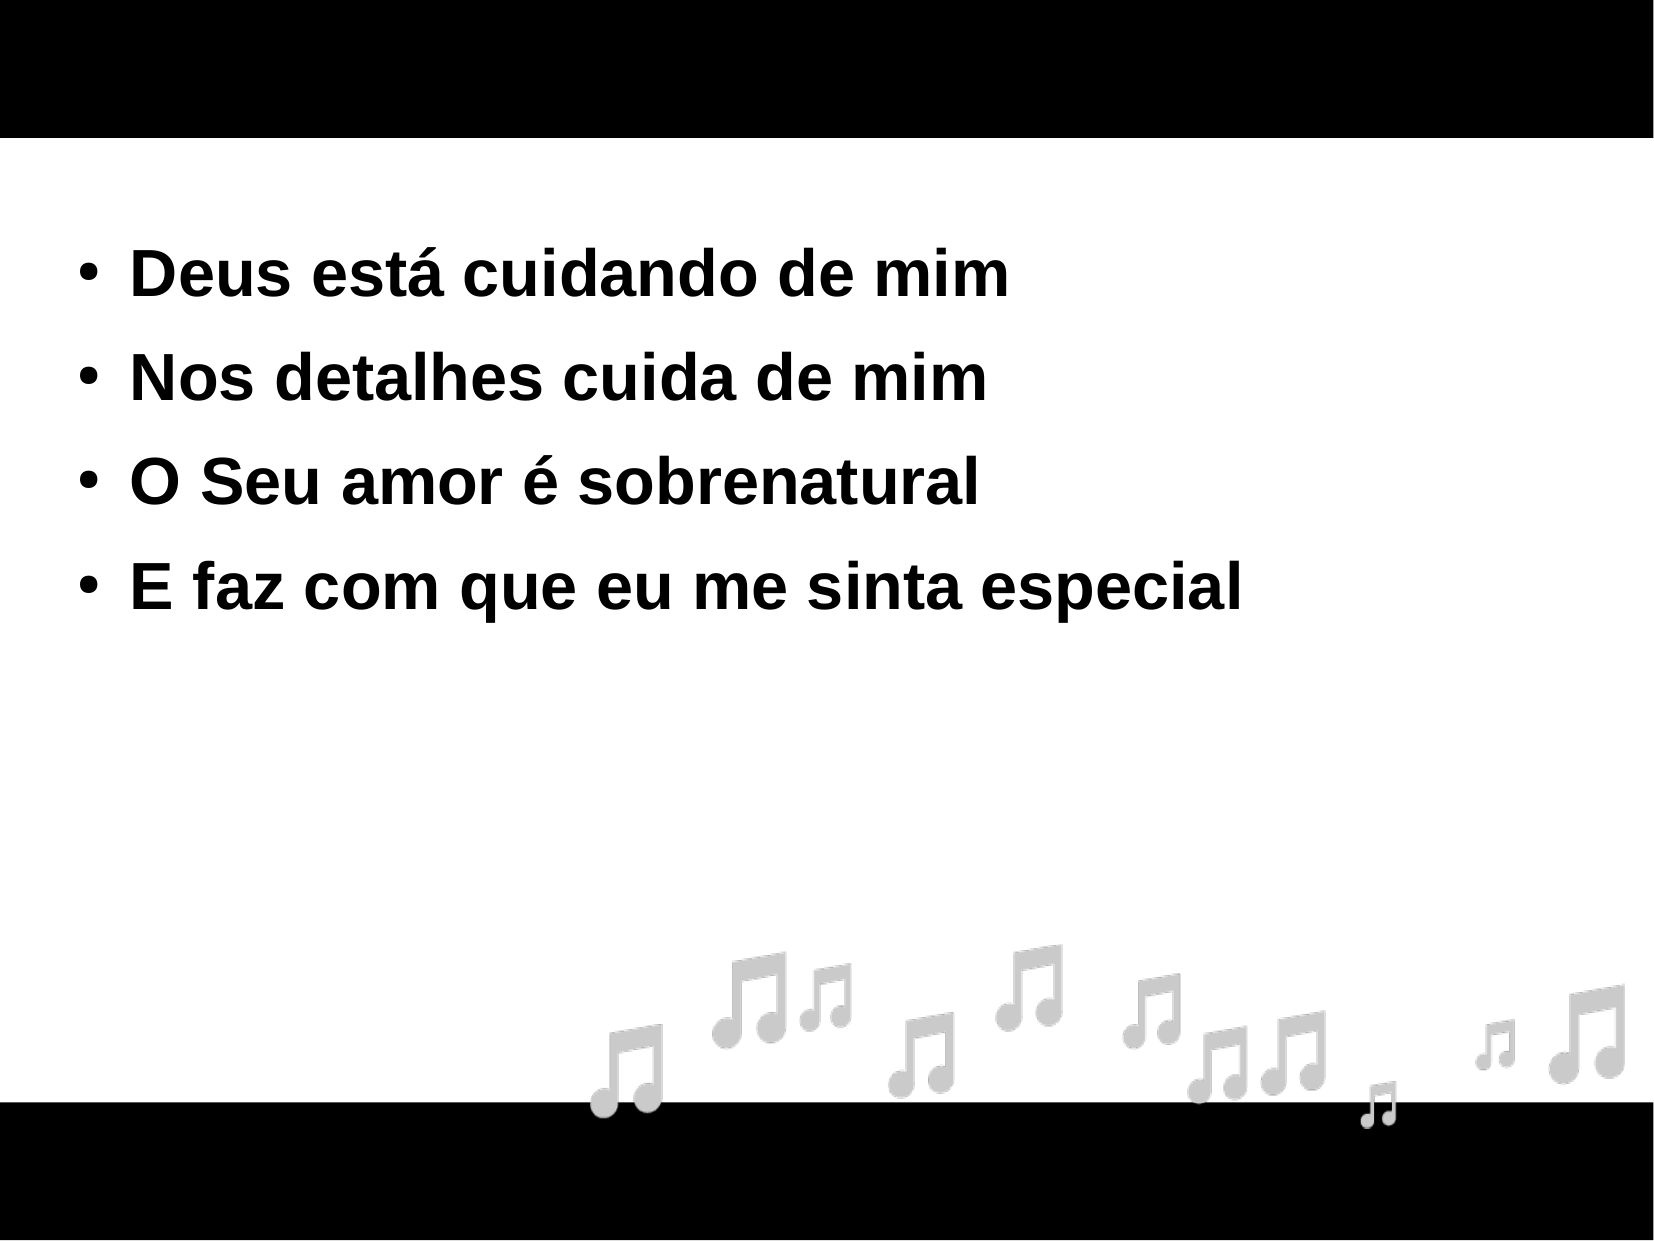

# Deus está cuidando de mim
Nos detalhes cuida de mim
O Seu amor é sobrenatural
E faz com que eu me sinta especial